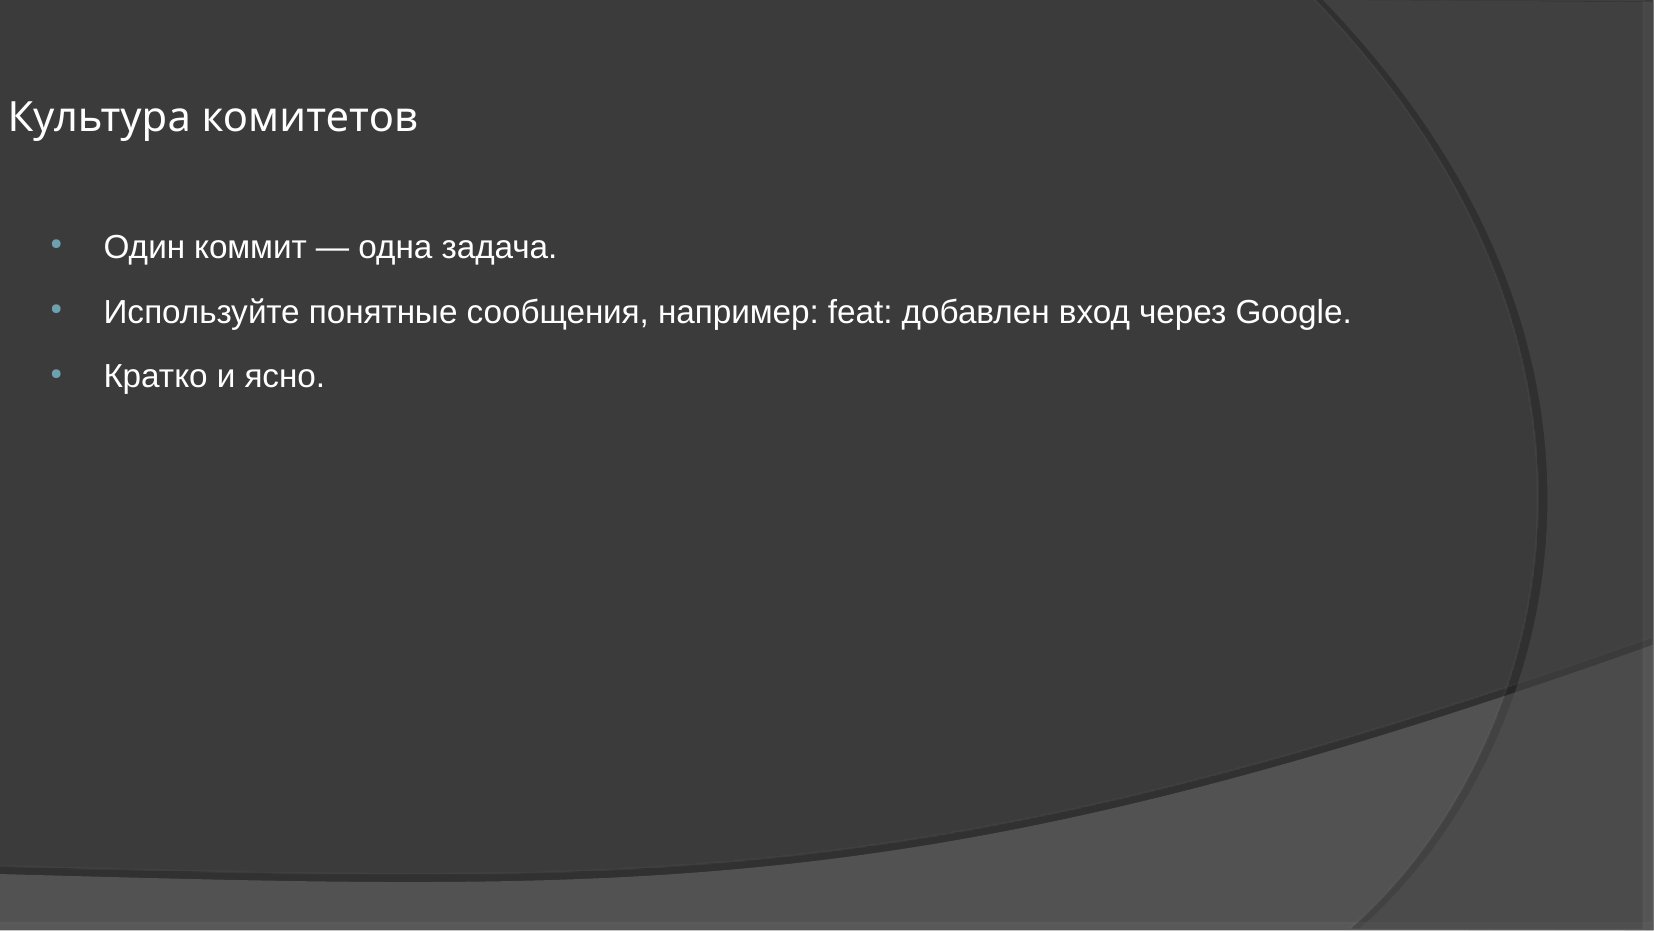

# Культура комитетов
Один коммит — одна задача.
Используйте понятные сообщения, например: feat: добавлен вход через Google.
Кратко и ясно.